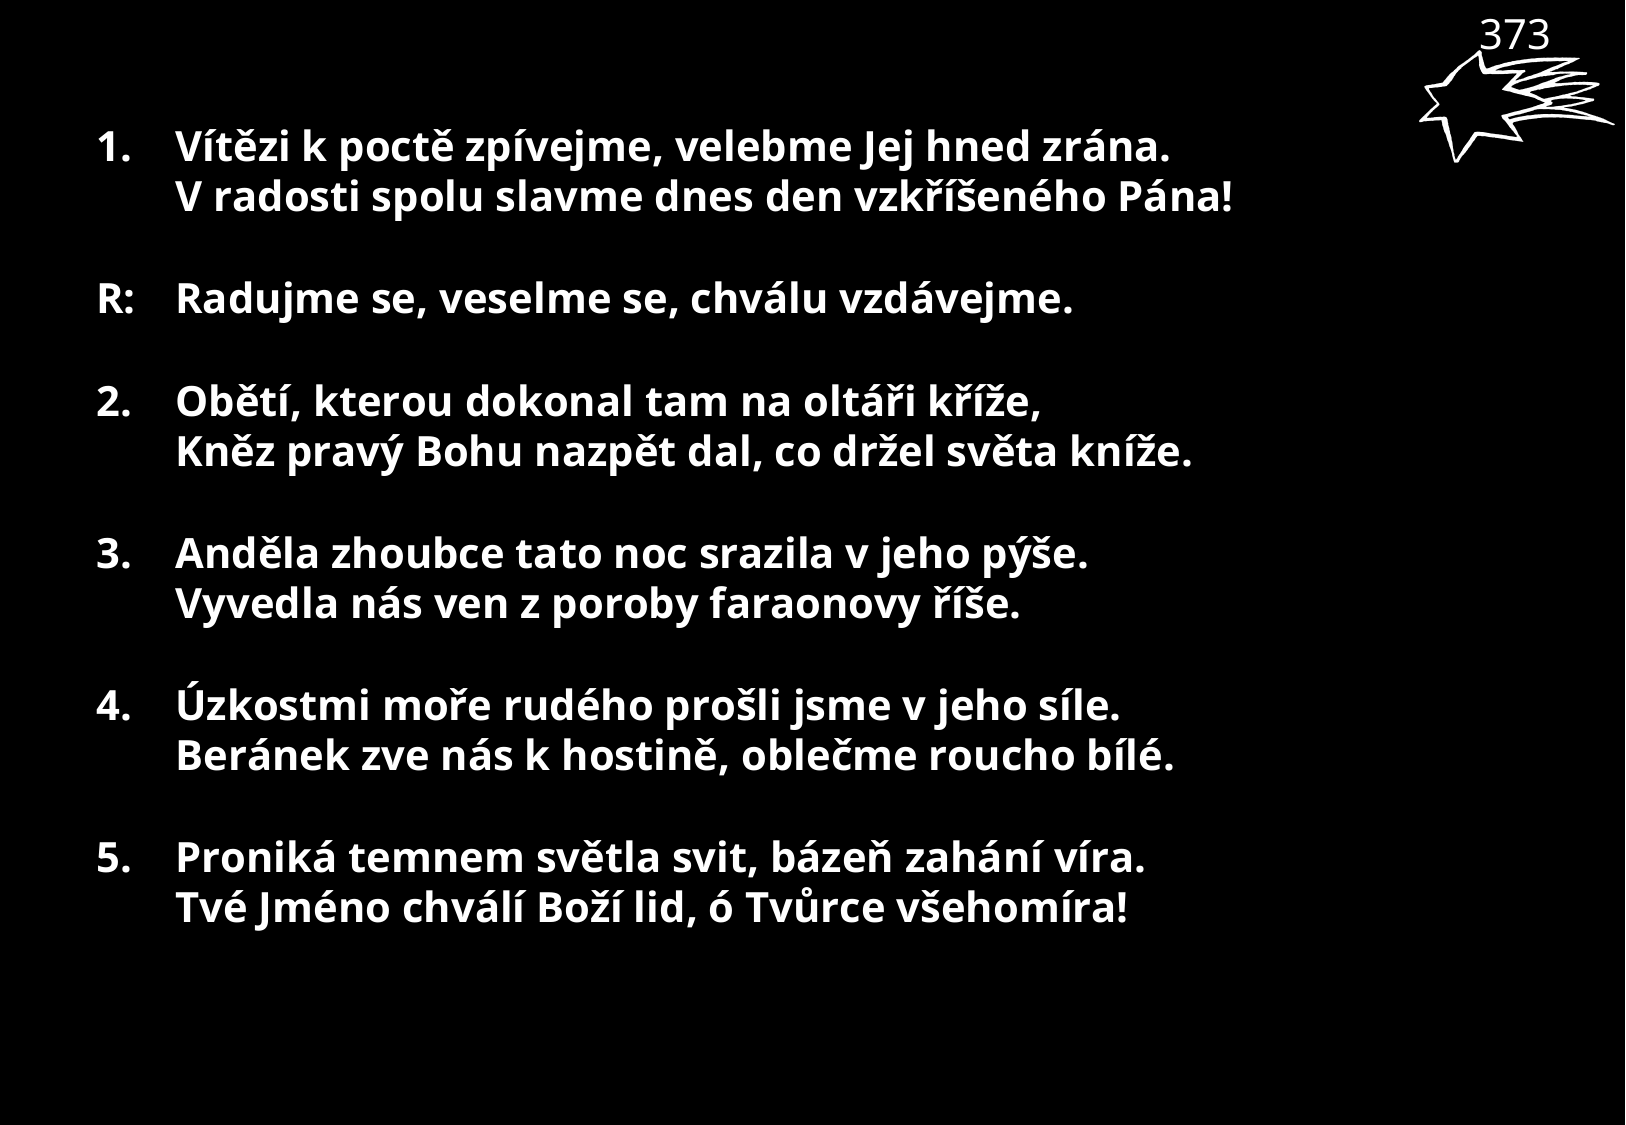

373
# 1. 	Vítězi k poctě zpívejme, velebme Jej hned zrána. V radosti spolu slavme dnes den vzkříšeného Pána!
R: 	Radujme se, veselme se, chválu vzdávejme.
2. 	Obětí, kterou dokonal tam na oltáři kříže,
Kněz pravý Bohu nazpět dal, co držel světa kníže.
3. 	Anděla zhoubce tato noc srazila v jeho pýše.
Vyvedla nás ven z poroby faraonovy říše.
4. 	Úzkostmi moře rudého prošli jsme v jeho síle.
Beránek zve nás k hostině, oblečme roucho bílé.
5. 	Proniká temnem světla svit, bázeň zahání víra.
Tvé Jméno chválí Boží lid, ó Tvůrce všehomíra!